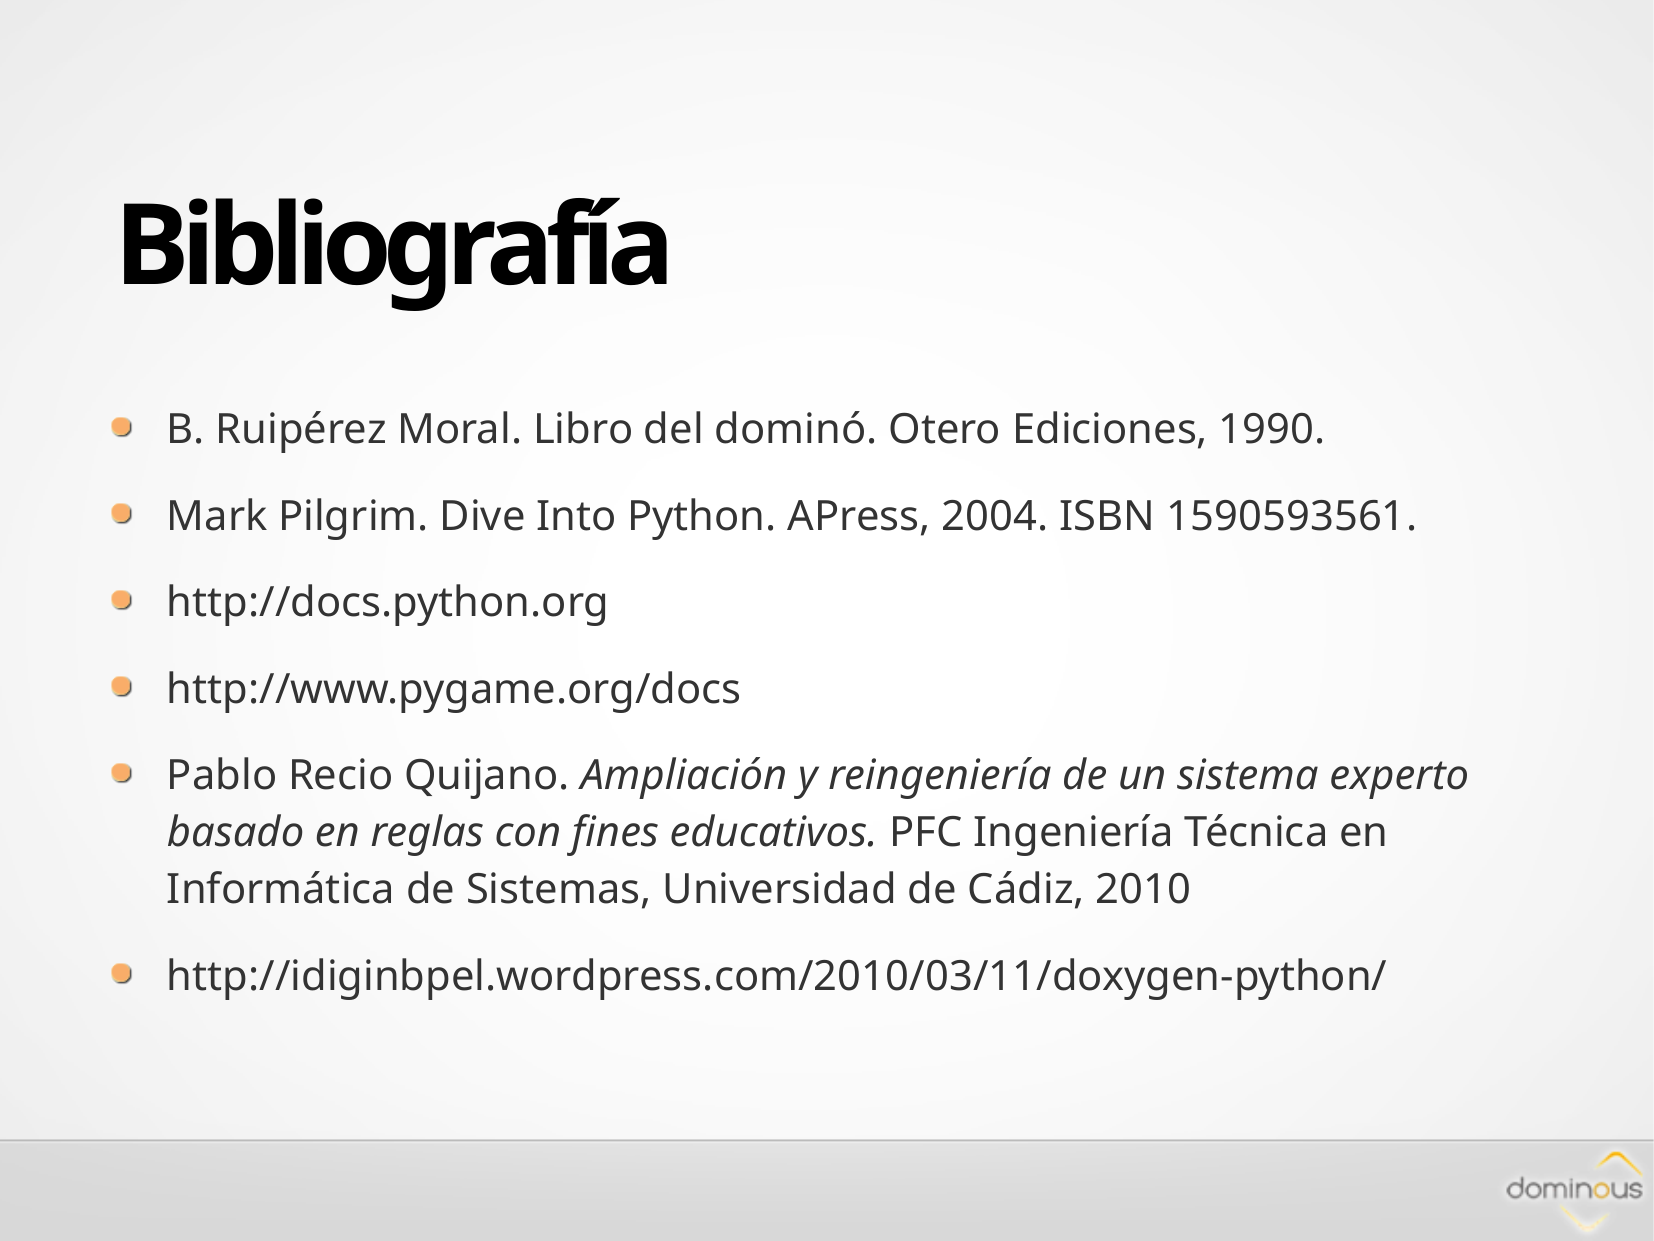

Bibliografía
B. Ruipérez Moral. Libro del dominó. Otero Ediciones, 1990.
Mark Pilgrim. Dive Into Python. APress, 2004. ISBN 1590593561.
http://docs.python.org
http://www.pygame.org/docs
Pablo Recio Quijano. Ampliación y reingeniería de un sistema experto basado en reglas con fines educativos. PFC Ingeniería Técnica en Informática de Sistemas, Universidad de Cádiz, 2010
http://idiginbpel.wordpress.com/2010/03/11/doxygen-python/